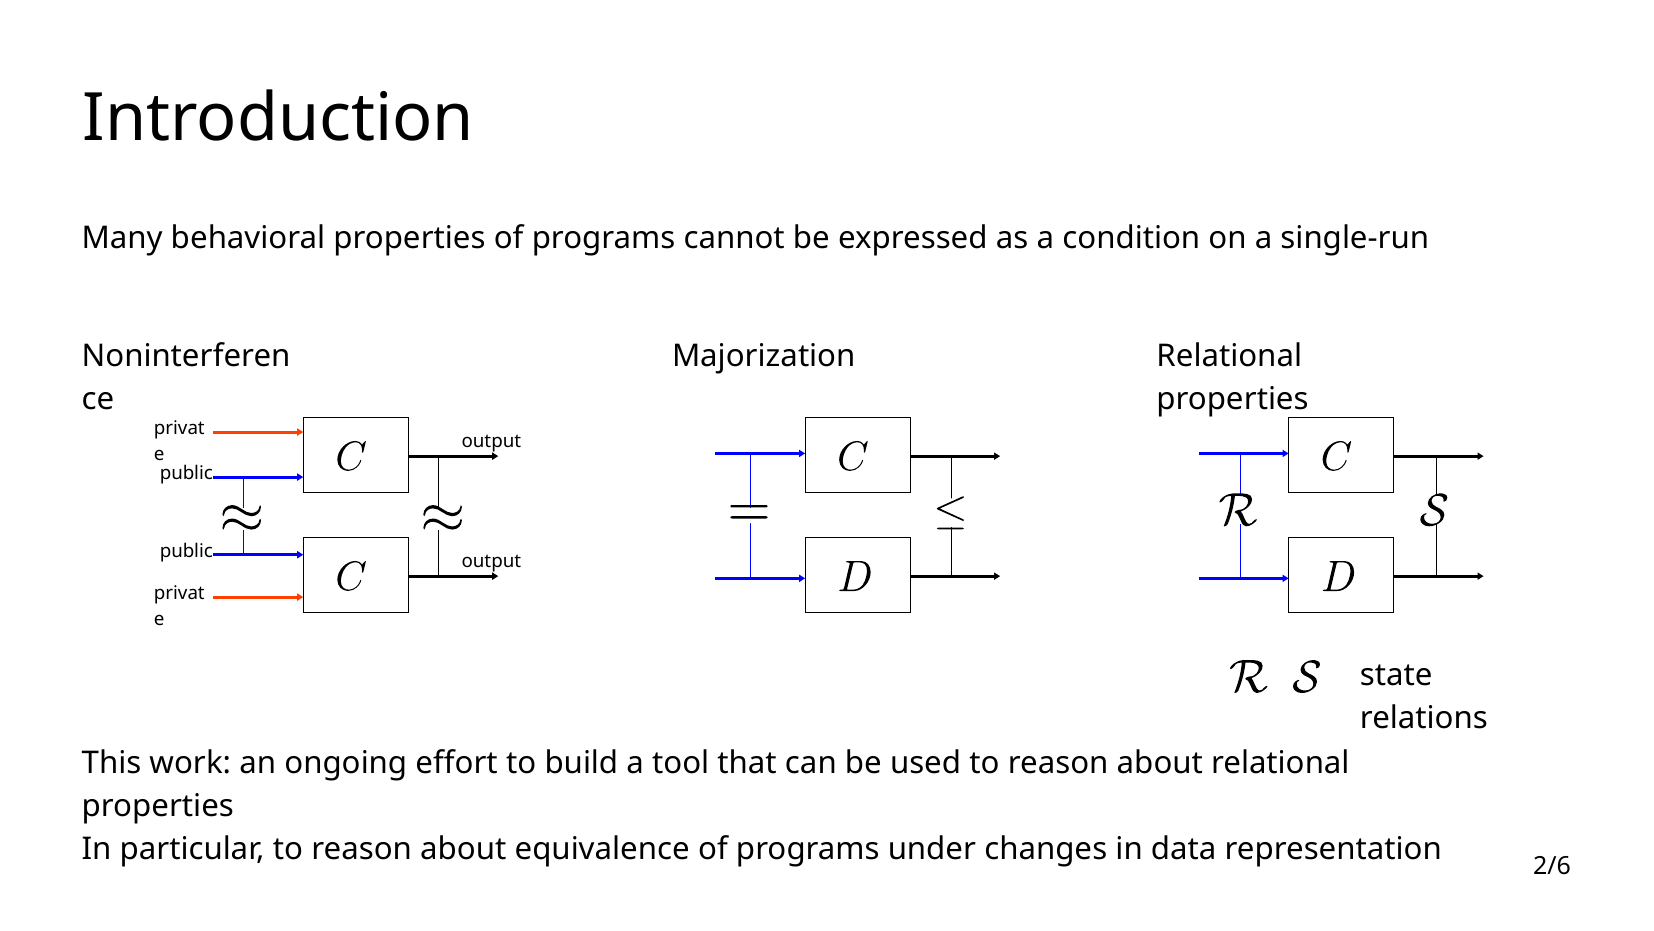

# Introduction
Many behavioral properties of programs cannot be expressed as a condition on a single-run
Noninterference
Majorization
Relational properties
private
output
public
public
output
private
state relations
This work: an ongoing effort to build a tool that can be used to reason about relational properties
In particular, to reason about equivalence of programs under changes in data representation
2